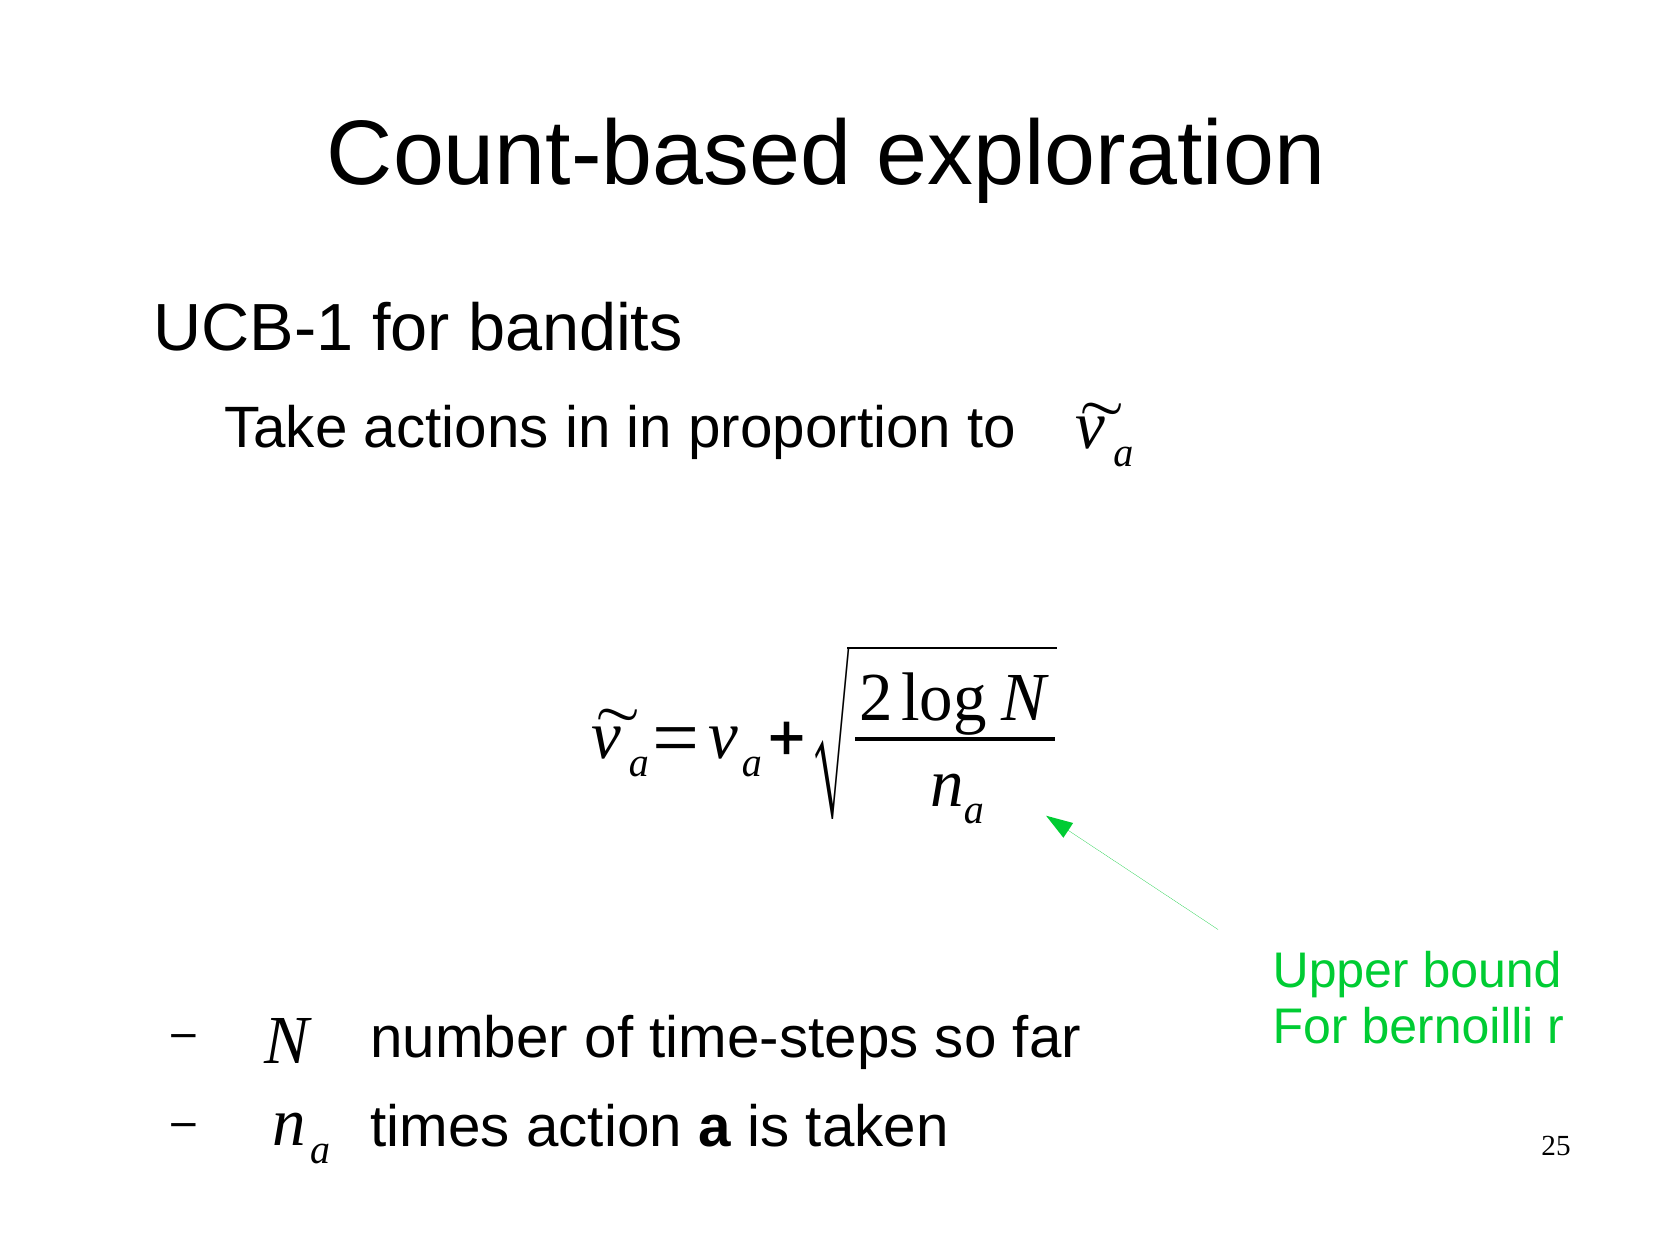

# Count-based exploration
UCB-1 for bandits
Take actions in in proportion to
 number of time-steps so far
 times action a is taken
Upper bound
For bernoilli r
25